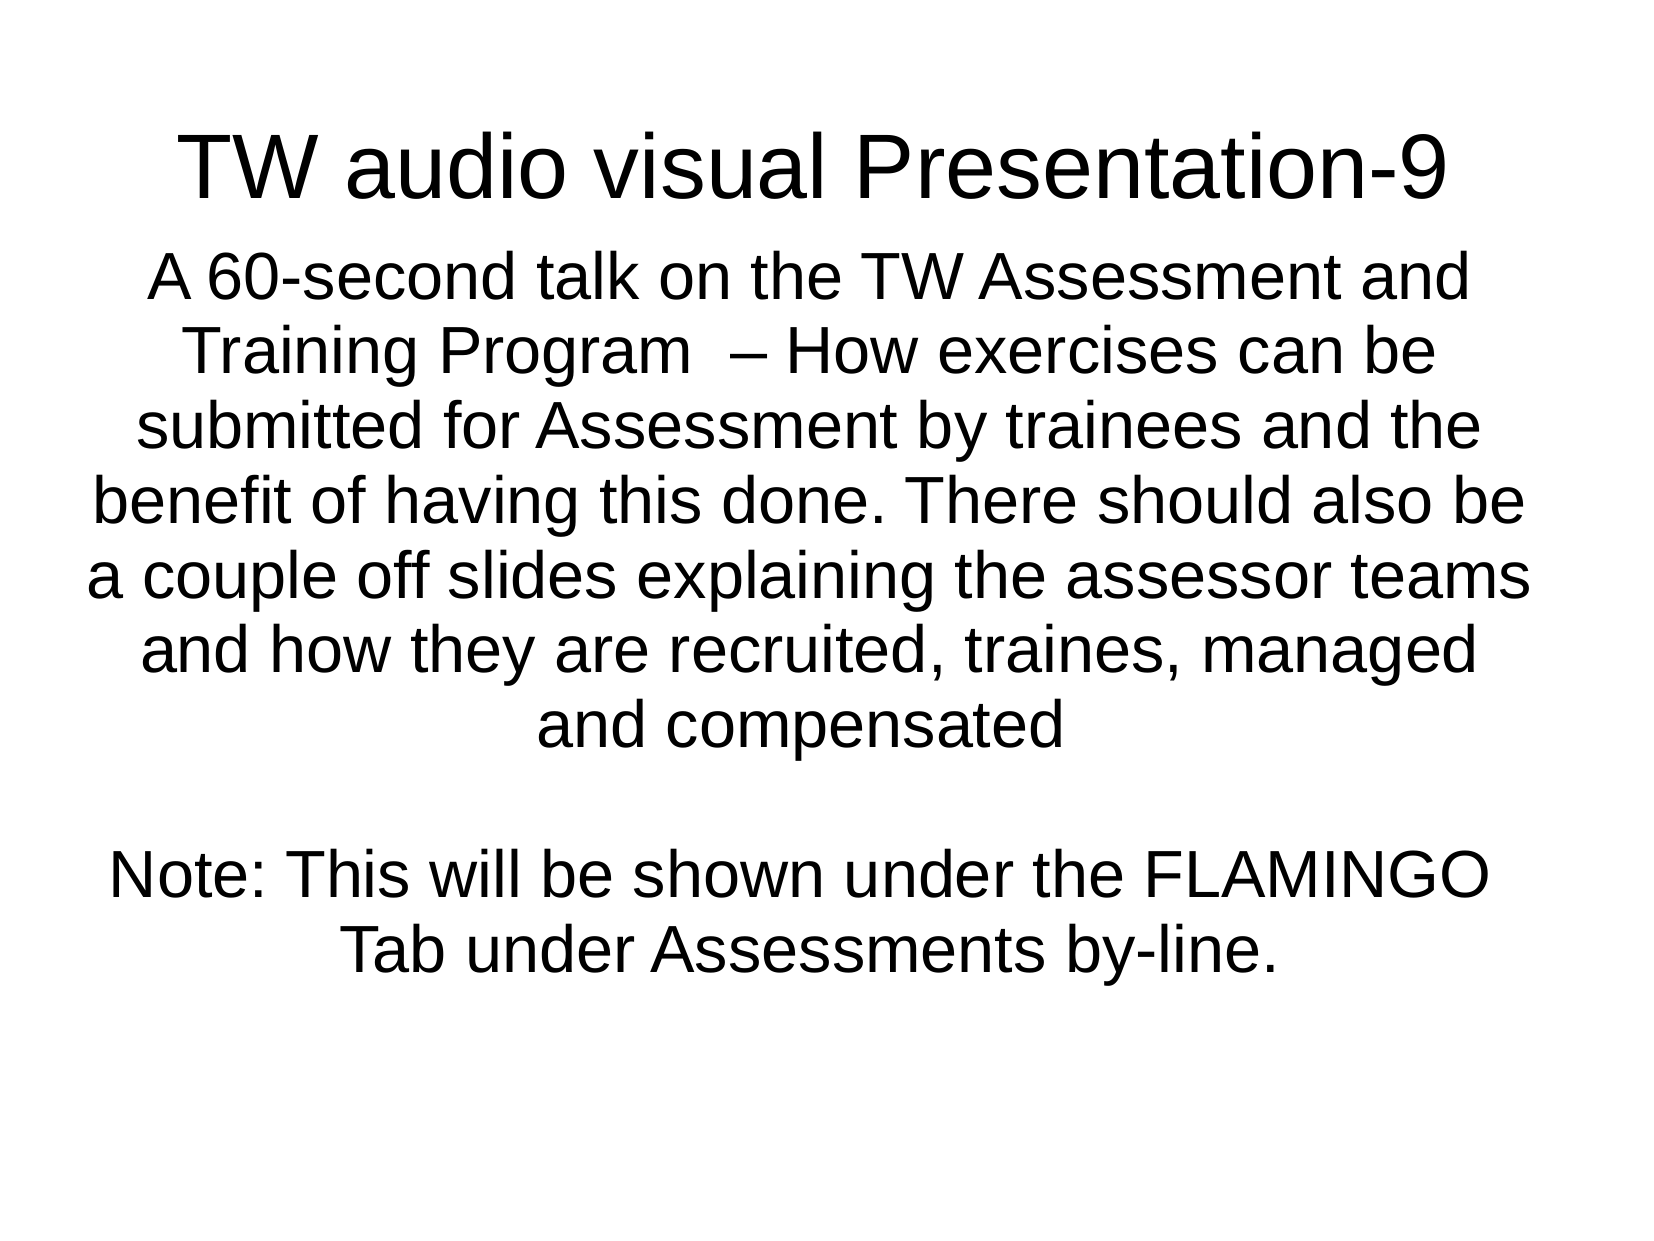

# TW audio visual Presentation-9
 A 60-second talk on the TW Assessment and Training Program – How exercises can be submitted for Assessment by trainees and the benefit of having this done. There should also be a couple off slides explaining the assessor teams and how they are recruited, traines, managed and compensated
Note: This will be shown under the FLAMINGO Tab under Assessments by-line.